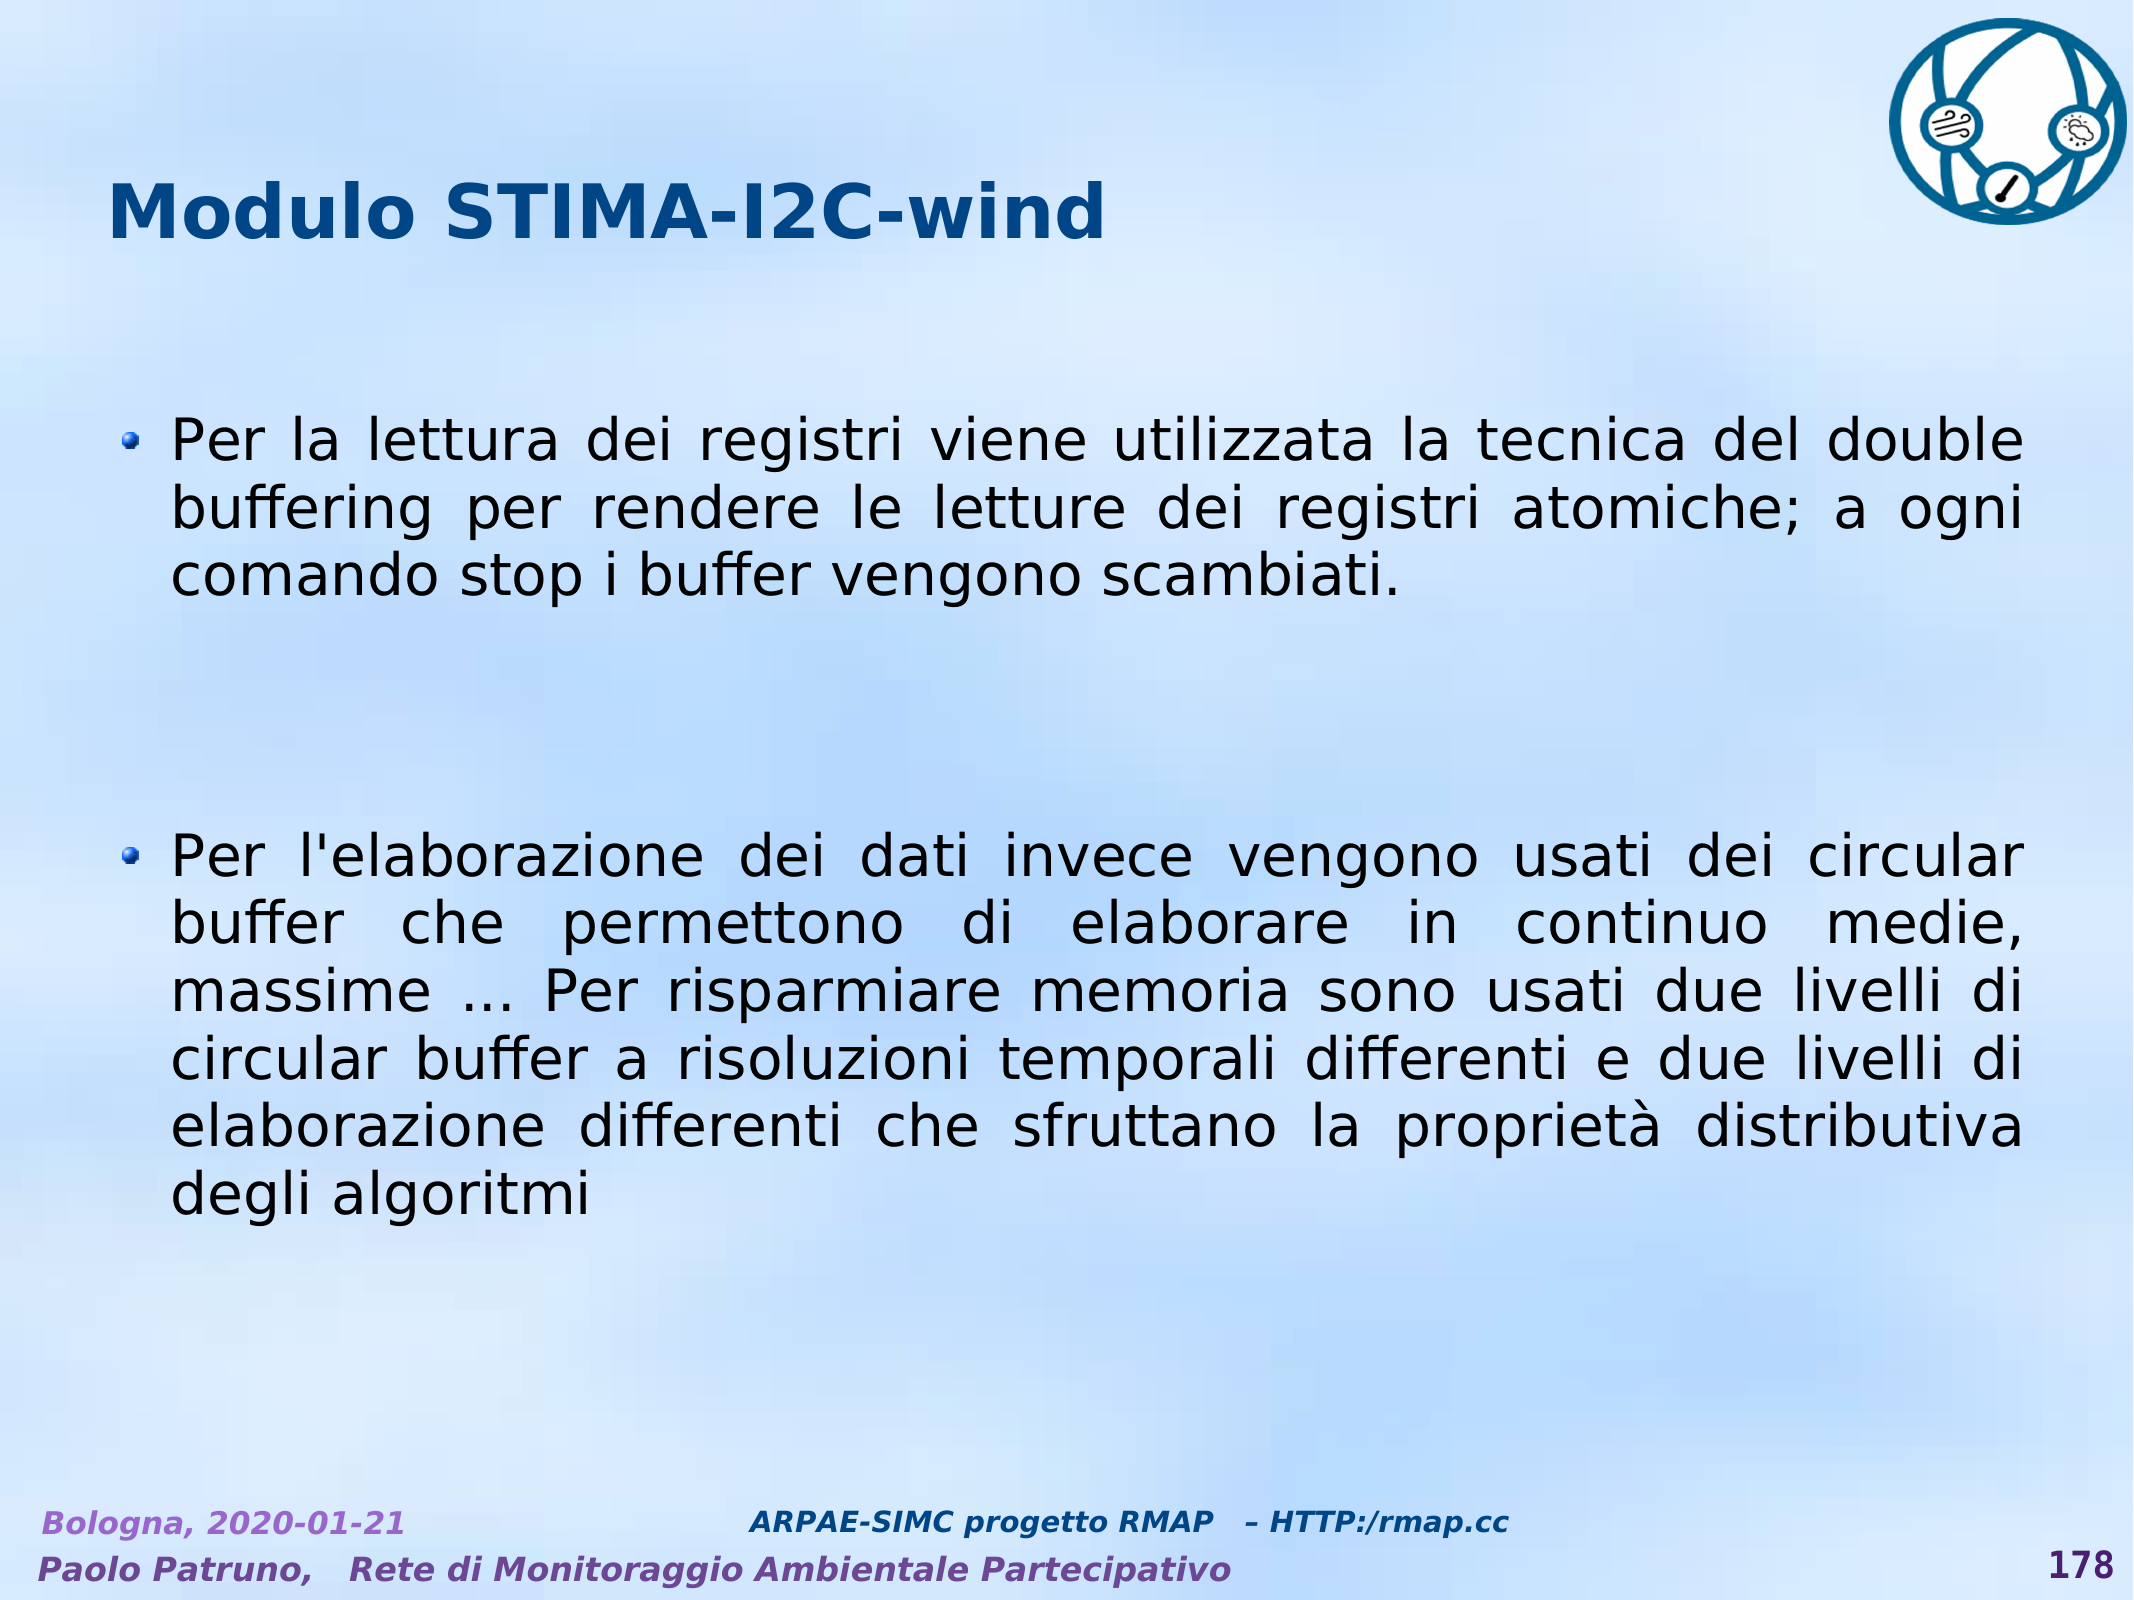

# Modulo STIMA-I2C-wind
Per la lettura dei registri viene utilizzata la tecnica del double buffering per rendere le letture dei registri atomiche; a ogni comando stop i buffer vengono scambiati.
Per l'elaborazione dei dati invece vengono usati dei circular buffer che permettono di elaborare in continuo medie, massime ... Per risparmiare memoria sono usati due livelli di circular buffer a risoluzioni temporali differenti e due livelli di elaborazione differenti che sfruttano la proprietà distributiva degli algoritmi